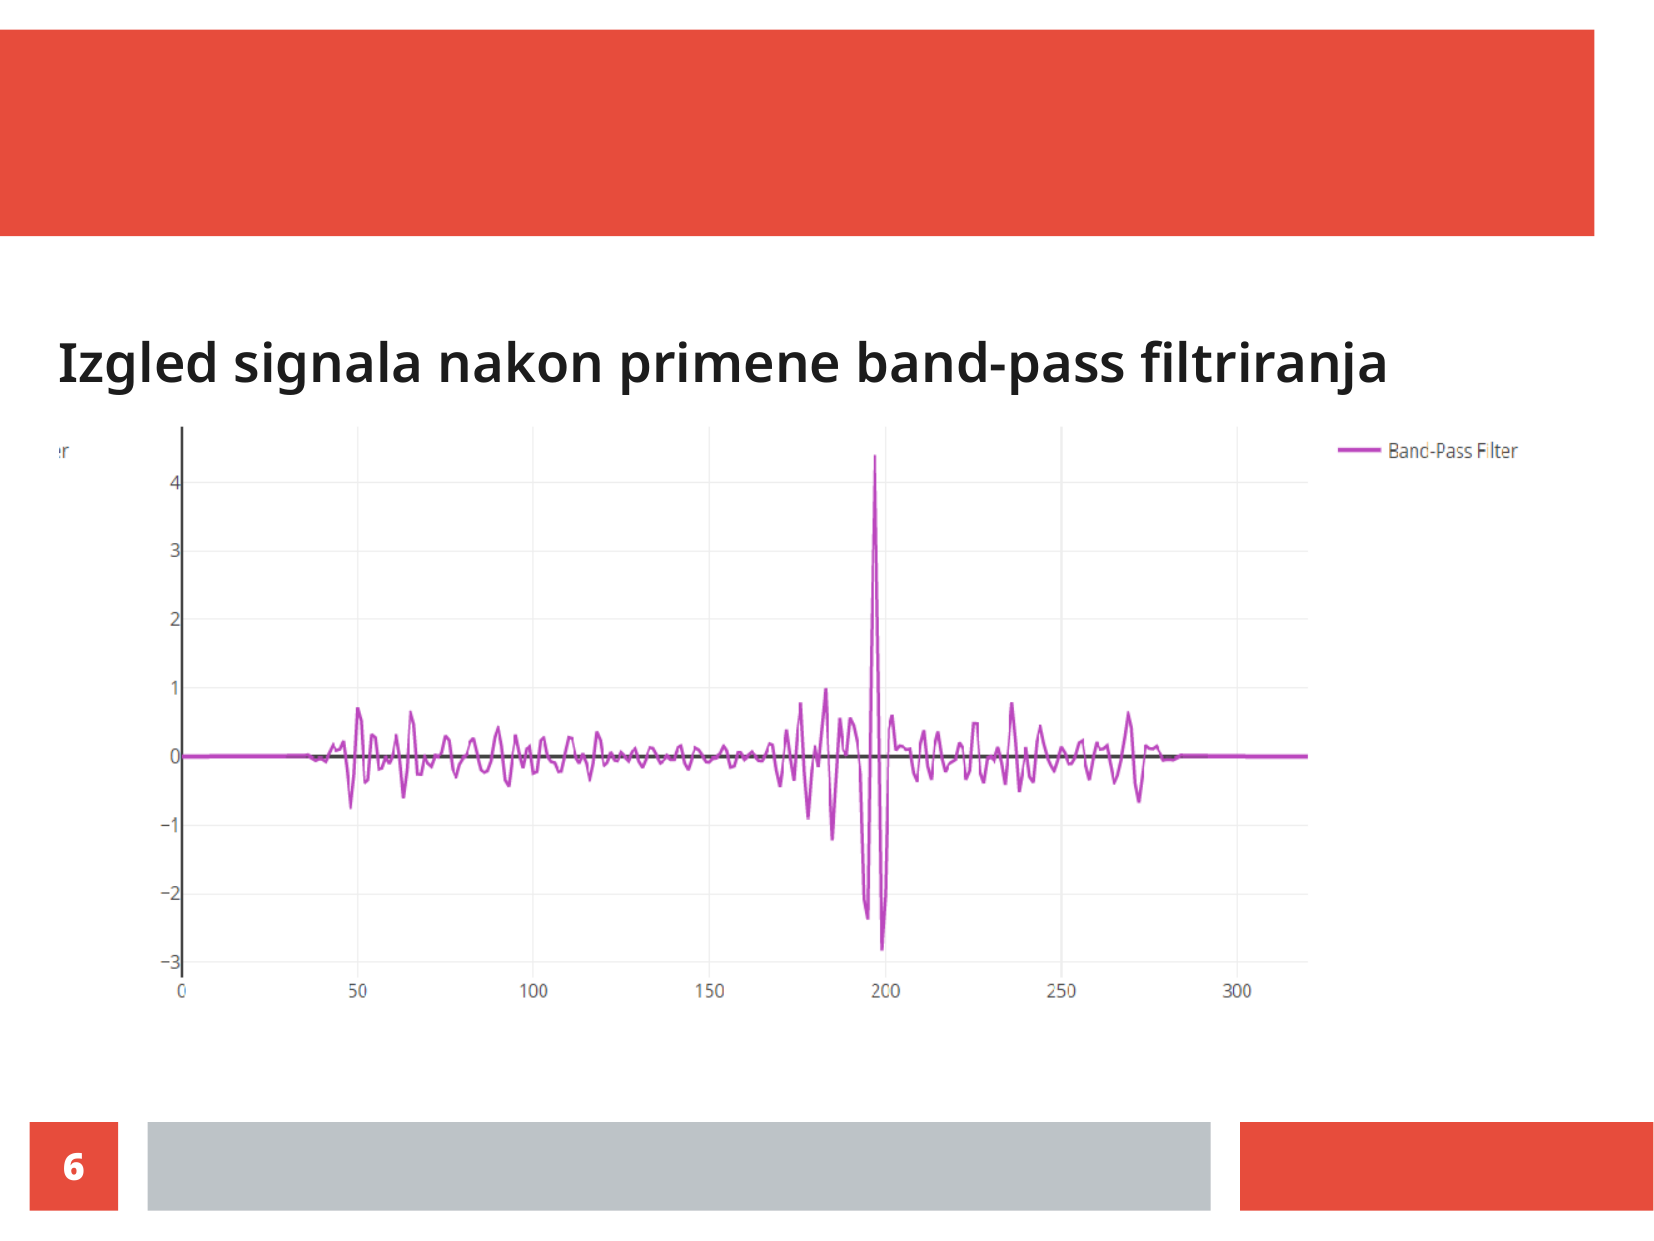

#
Izgled signala nakon primene band-pass filtriranja
6